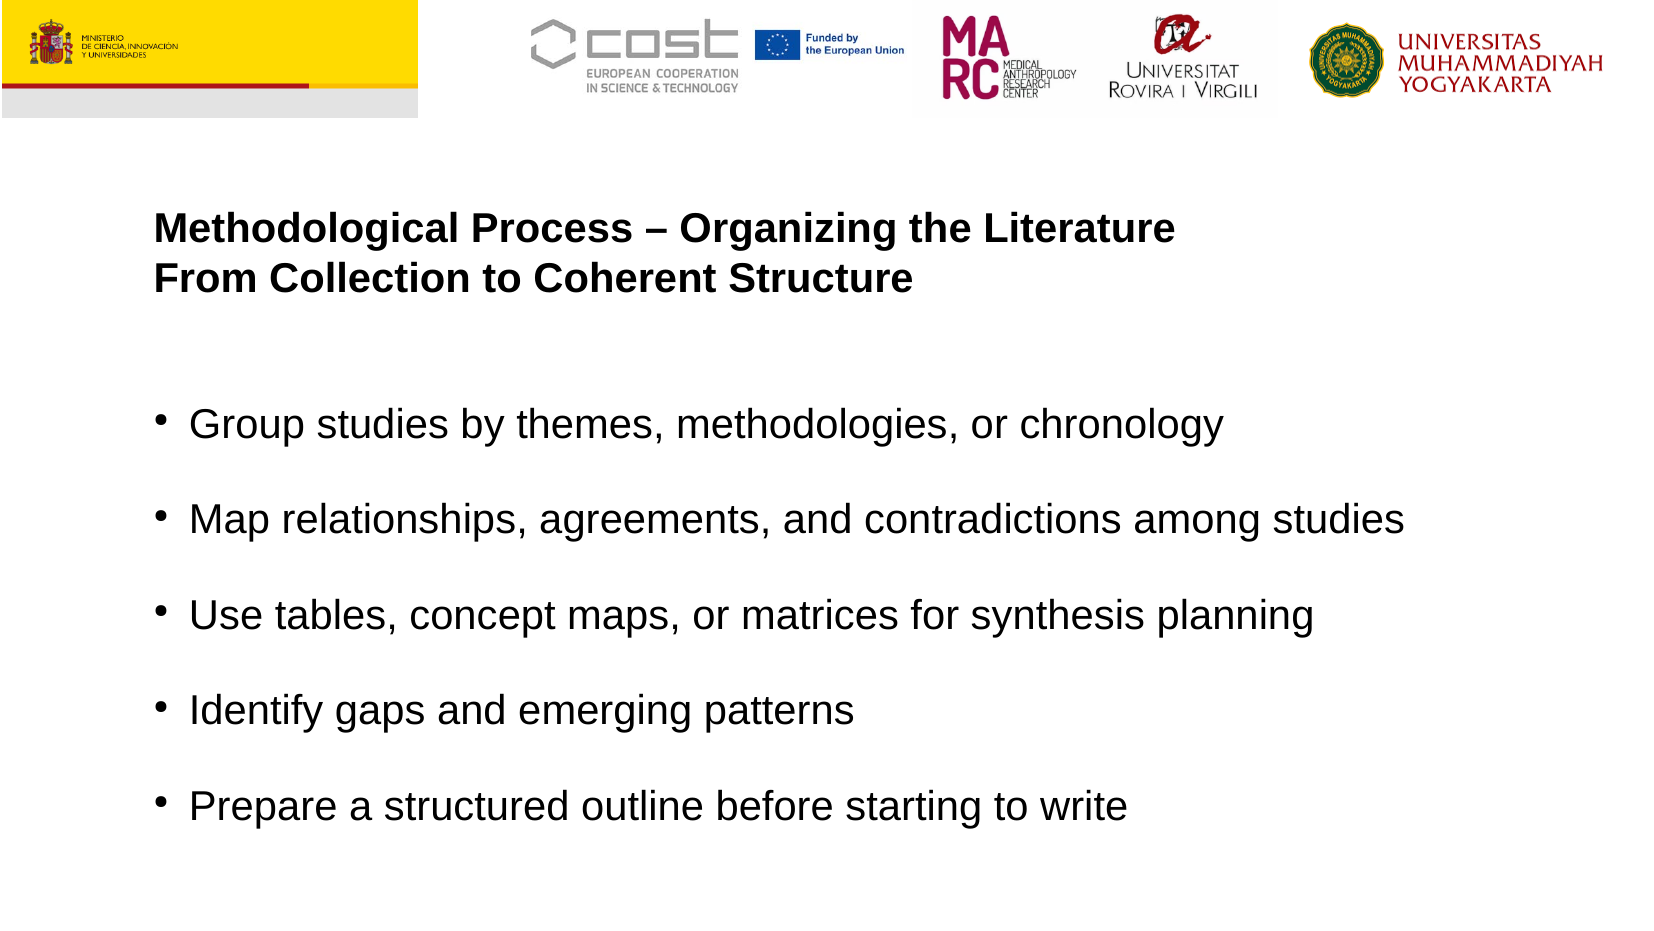

Methodological Process – Organizing the Literature
From Collection to Coherent Structure
Group studies by themes, methodologies, or chronology
Map relationships, agreements, and contradictions among studies
Use tables, concept maps, or matrices for synthesis planning
Identify gaps and emerging patterns
Prepare a structured outline before starting to write